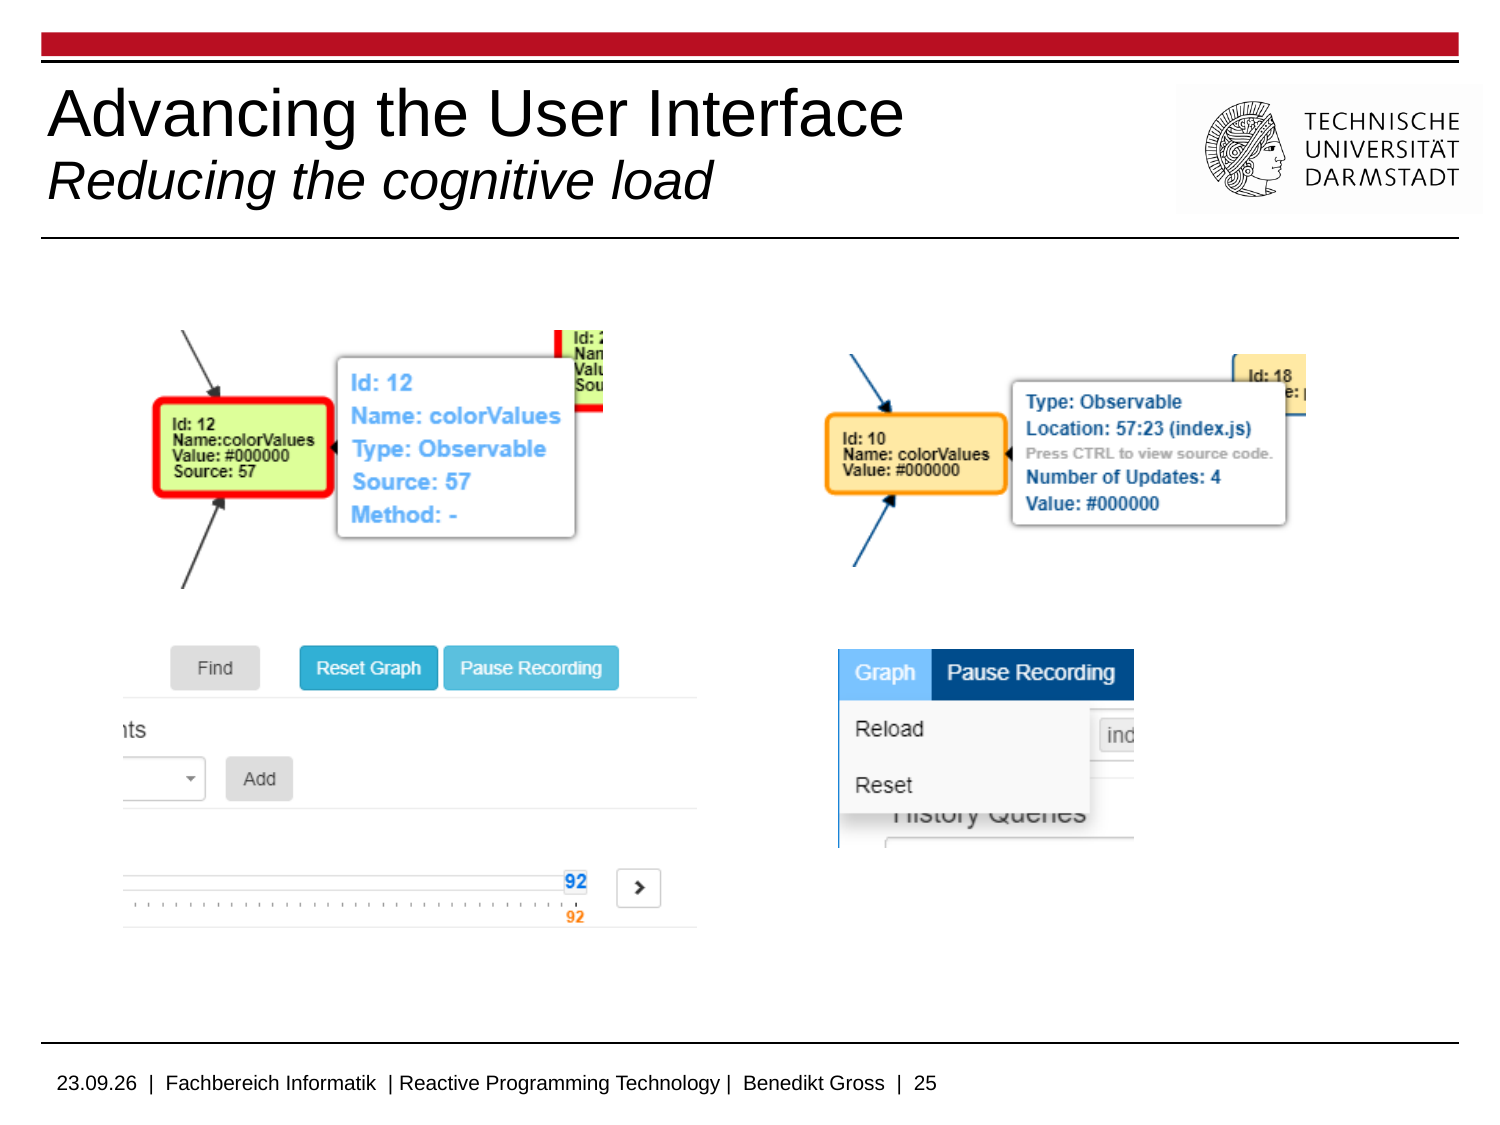

# Advancing the User Interface Reducing the cognitive load